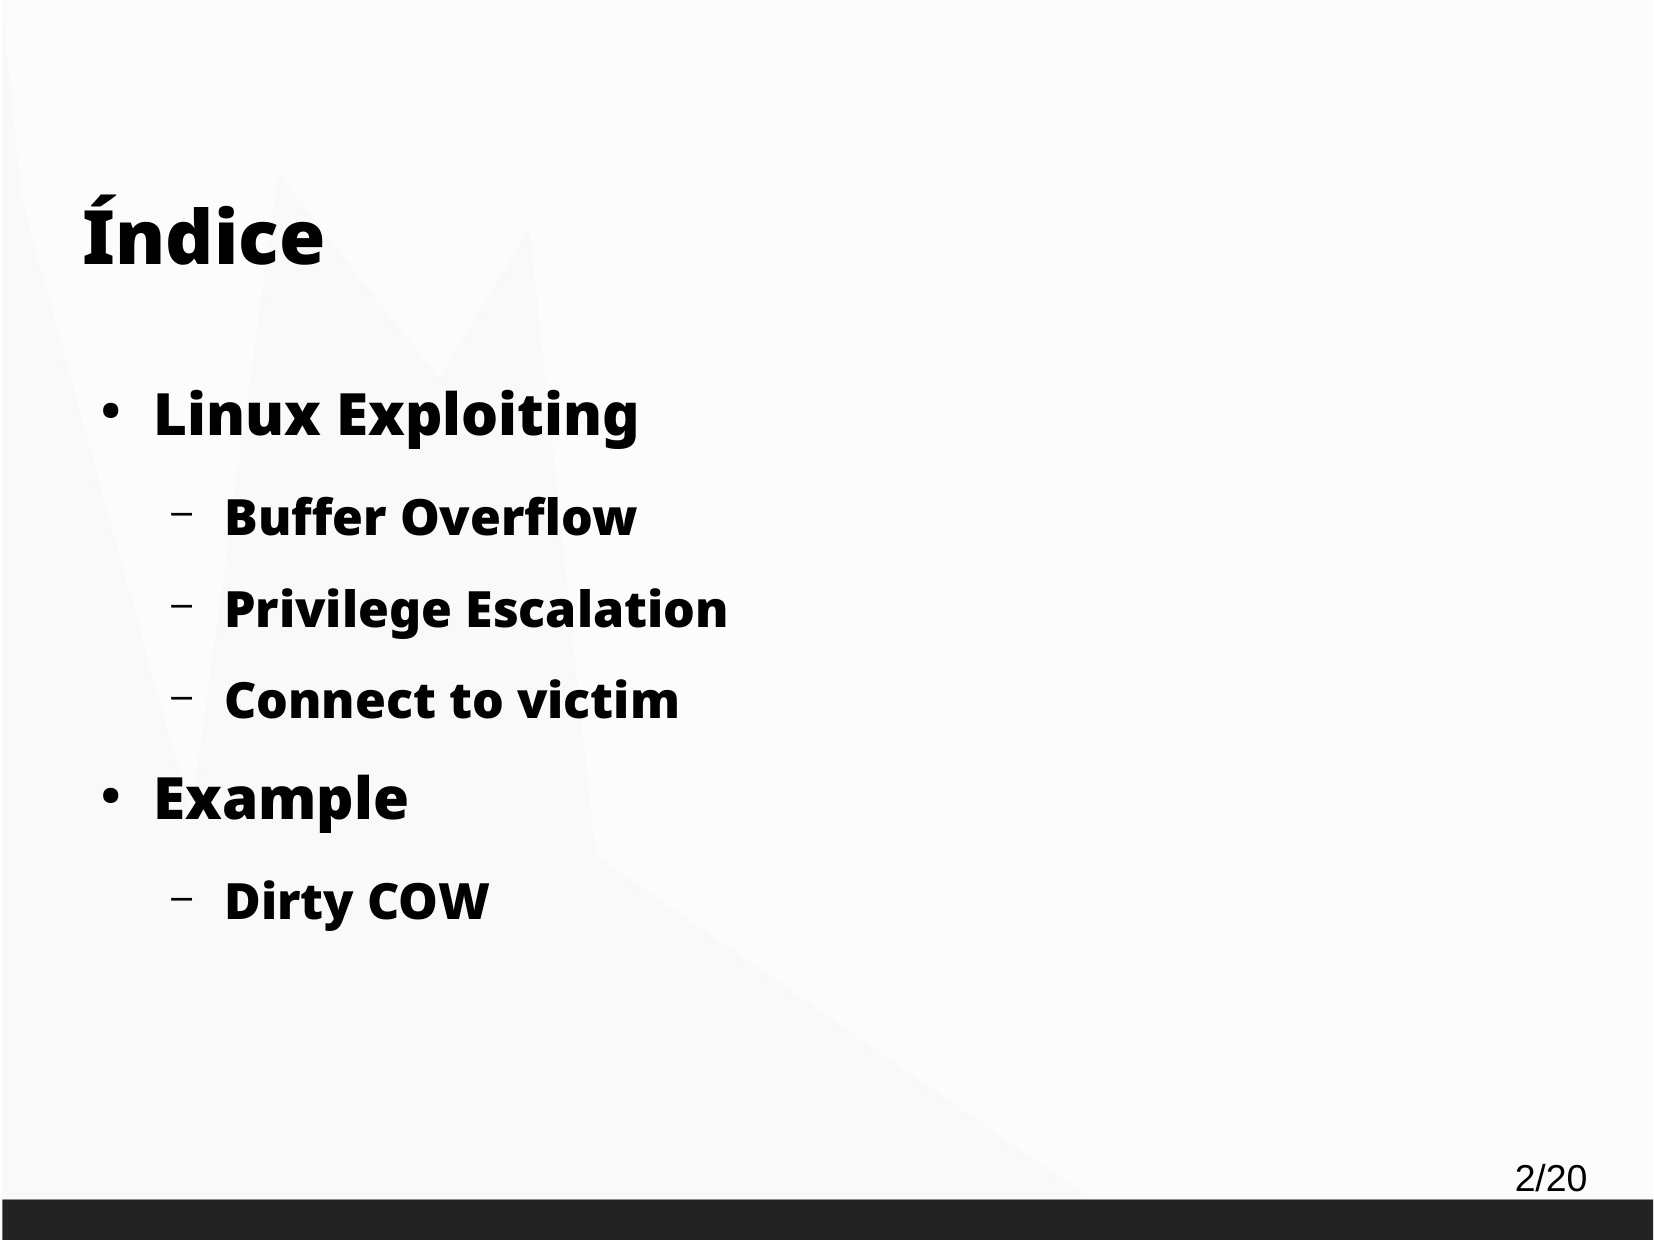

# Índice
Linux Exploiting
Buffer Overflow
Privilege Escalation
Connect to victim
Example
Dirty COW
2/20